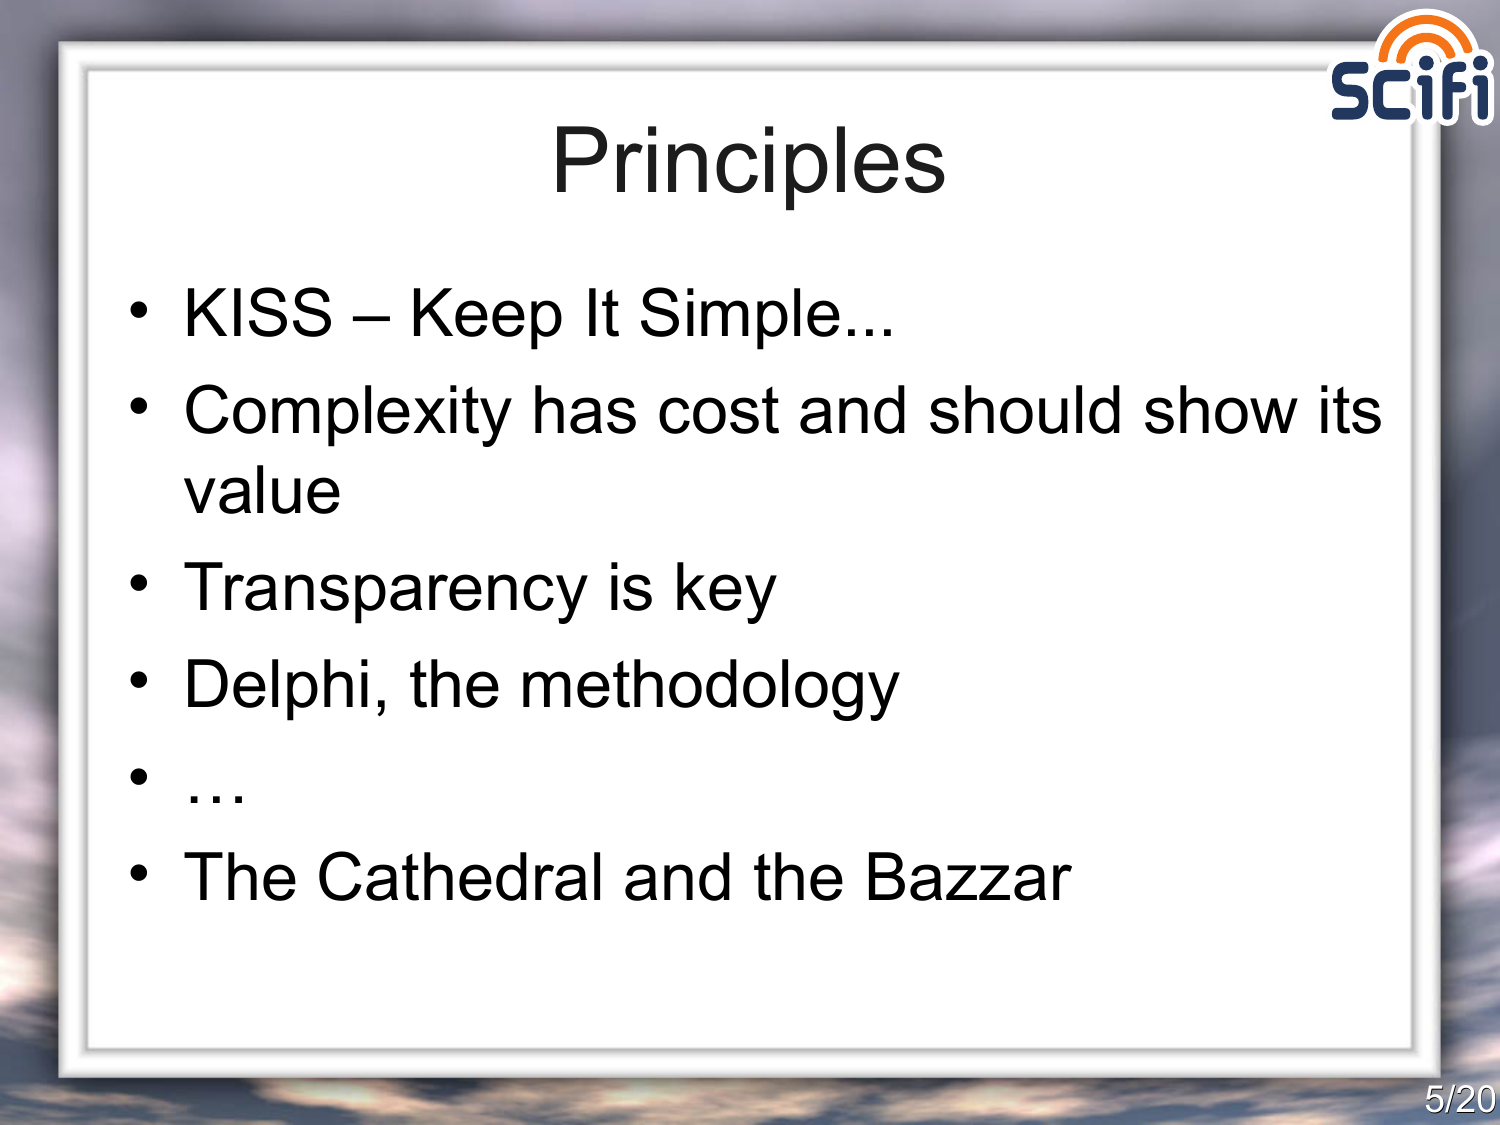

# Principles
KISS – Keep It Simple...
Complexity has cost and should show its value
Transparency is key
Delphi, the methodology
…
The Cathedral and the Bazzar